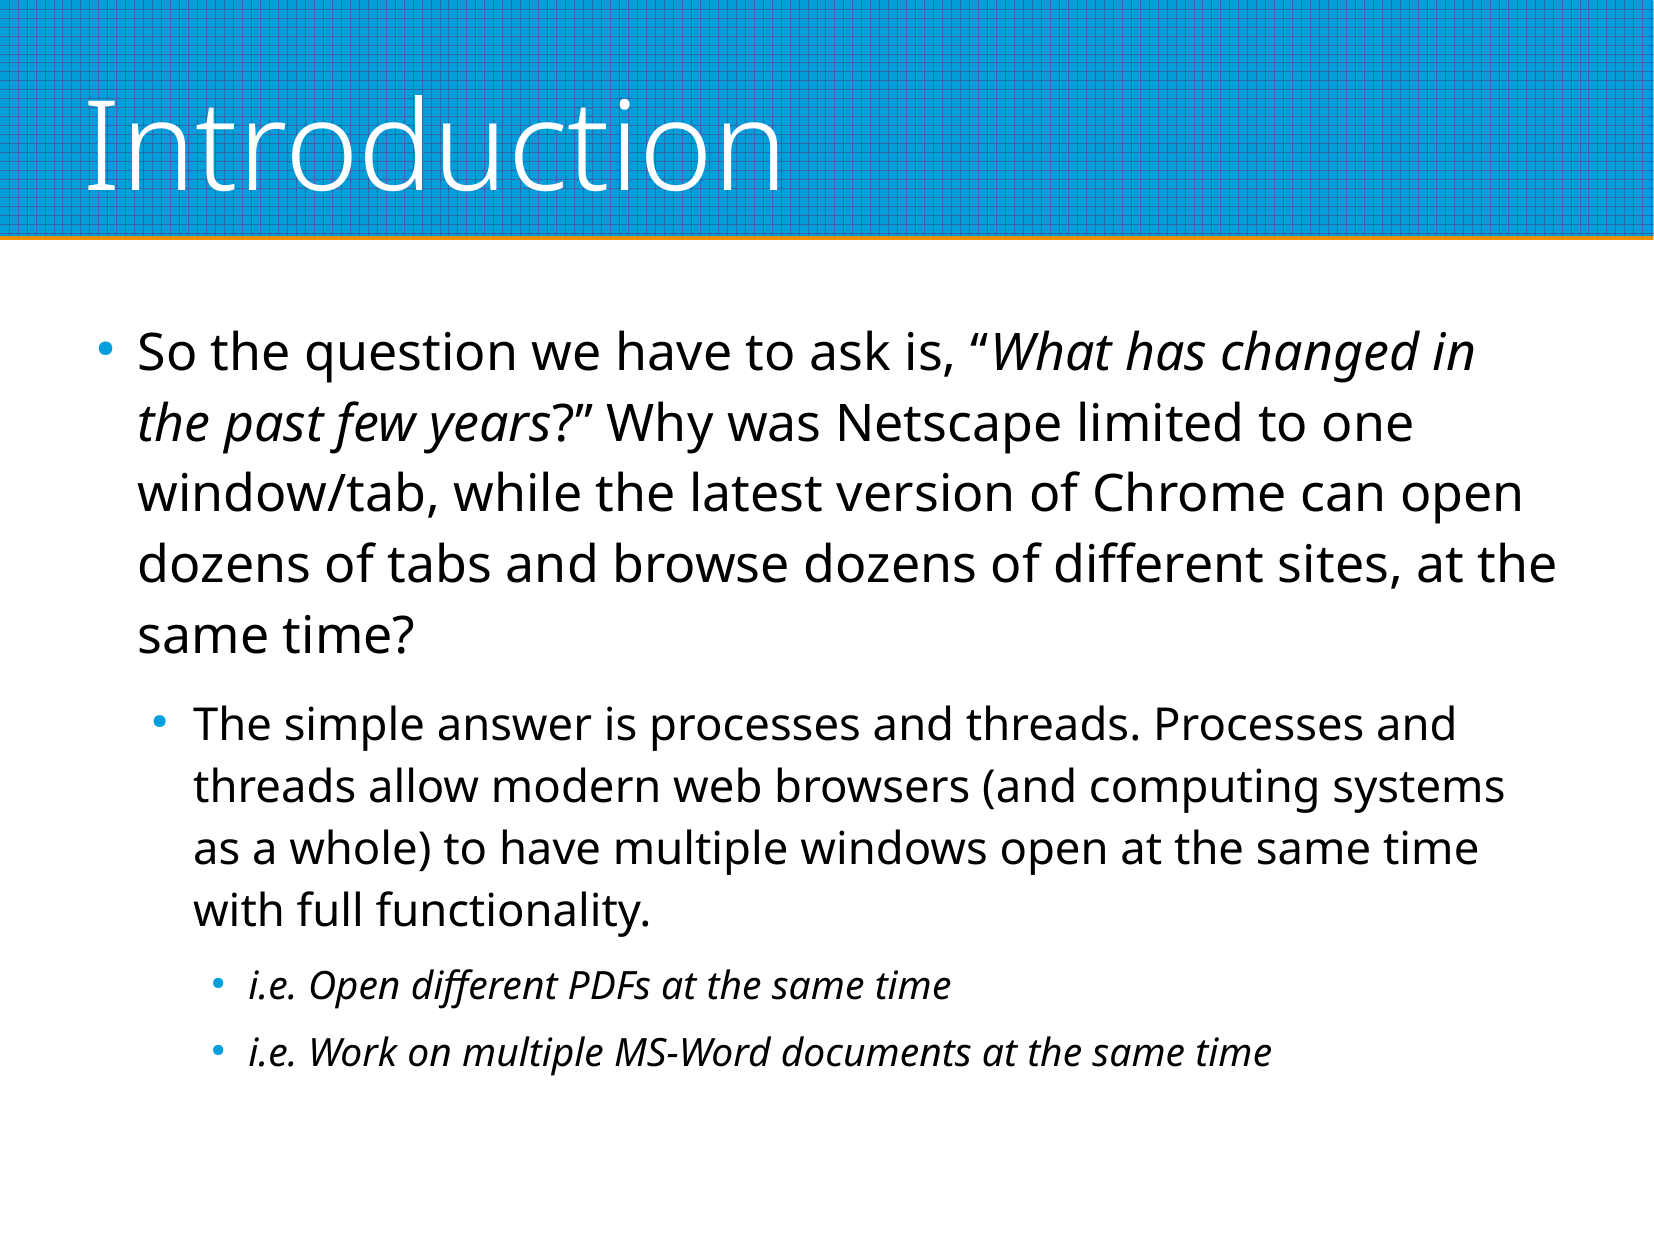

# Introduction
So the question we have to ask is, ‘‘What has changed in the past few years?’’ Why was Netscape limited to one window/tab, while the latest version of Chrome can open dozens of tabs and browse dozens of different sites, at the same time?
The simple answer is processes and threads. Processes and threads allow modern web browsers (and computing systems as a whole) to have multiple windows open at the same time with full functionality.
i.e. Open different PDFs at the same time
i.e. Work on multiple MS-Word documents at the same time